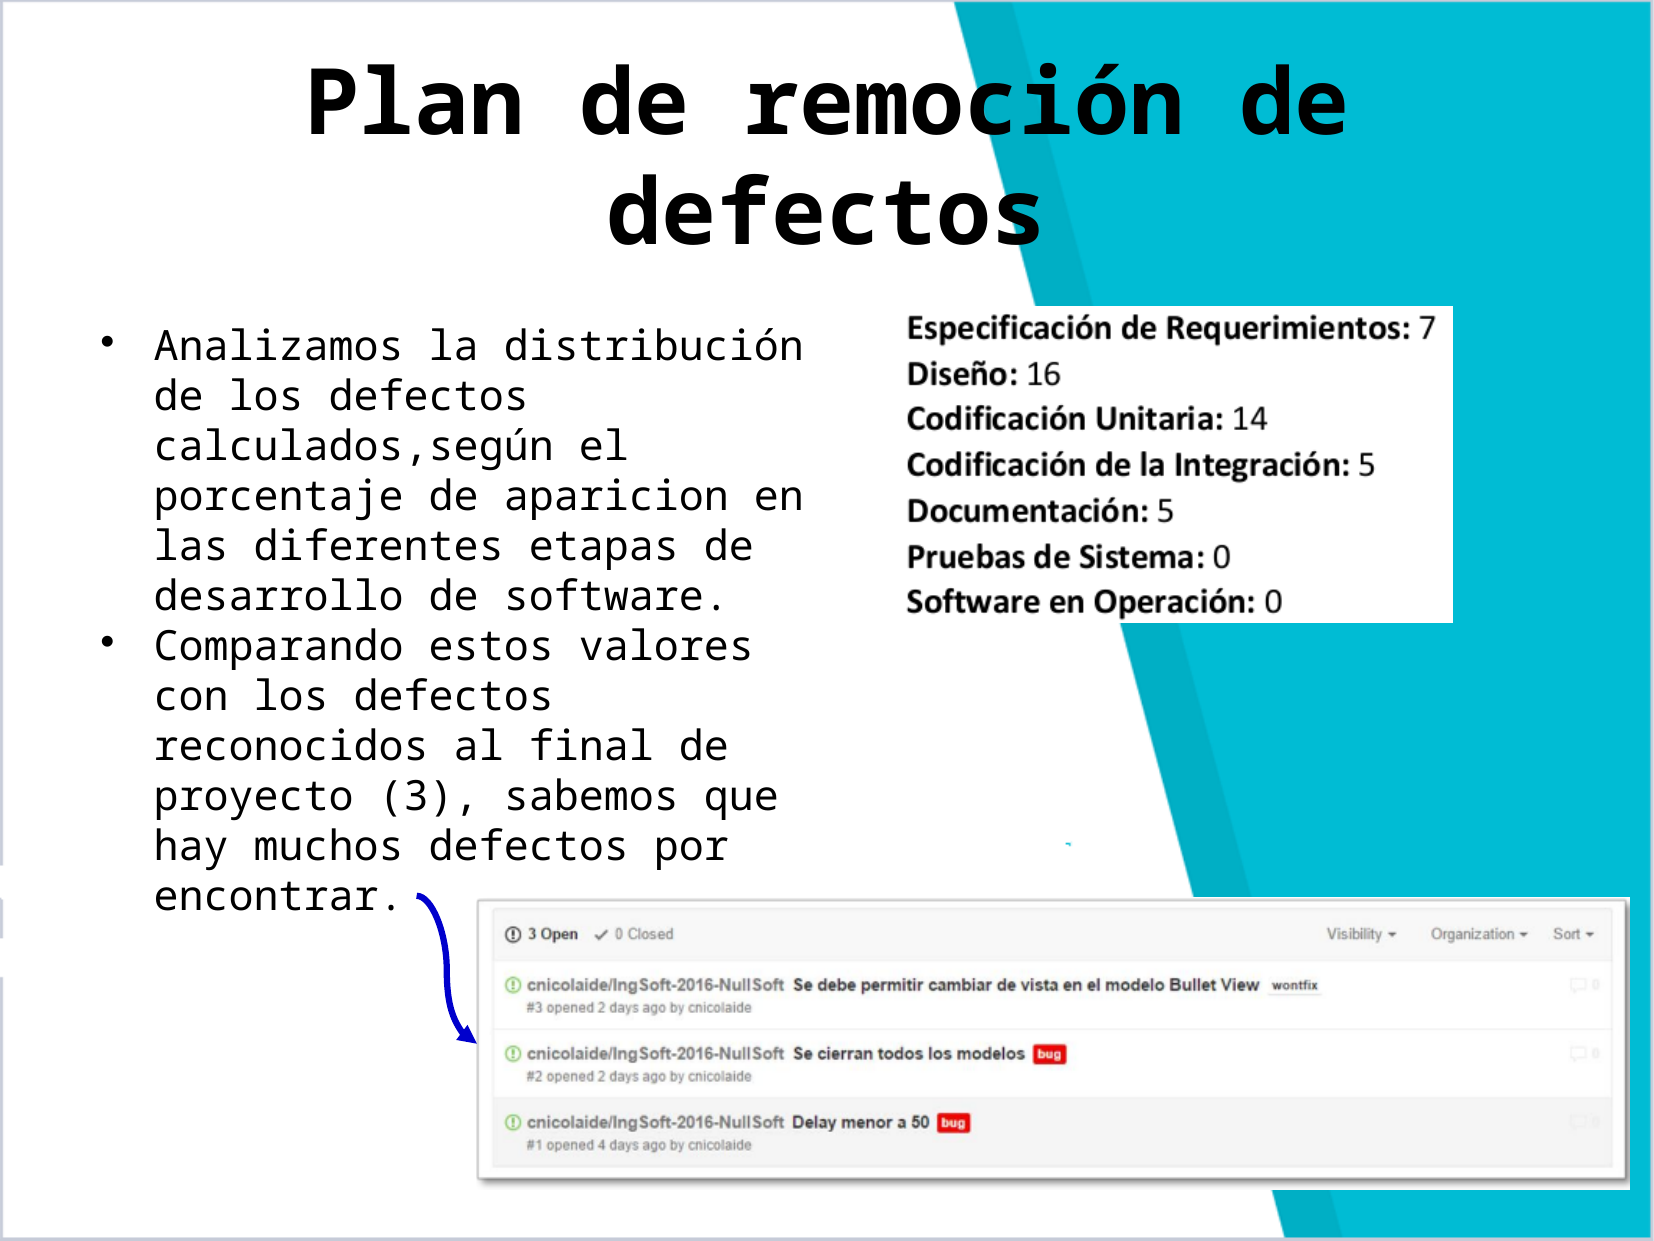

Plan de remoción de defectos
Analizamos la distribución de los defectos calculados,según el porcentaje de aparicion en las diferentes etapas de desarrollo de software.
Comparando estos valores con los defectos reconocidos al final de proyecto (3), sabemos que hay muchos defectos por encontrar.